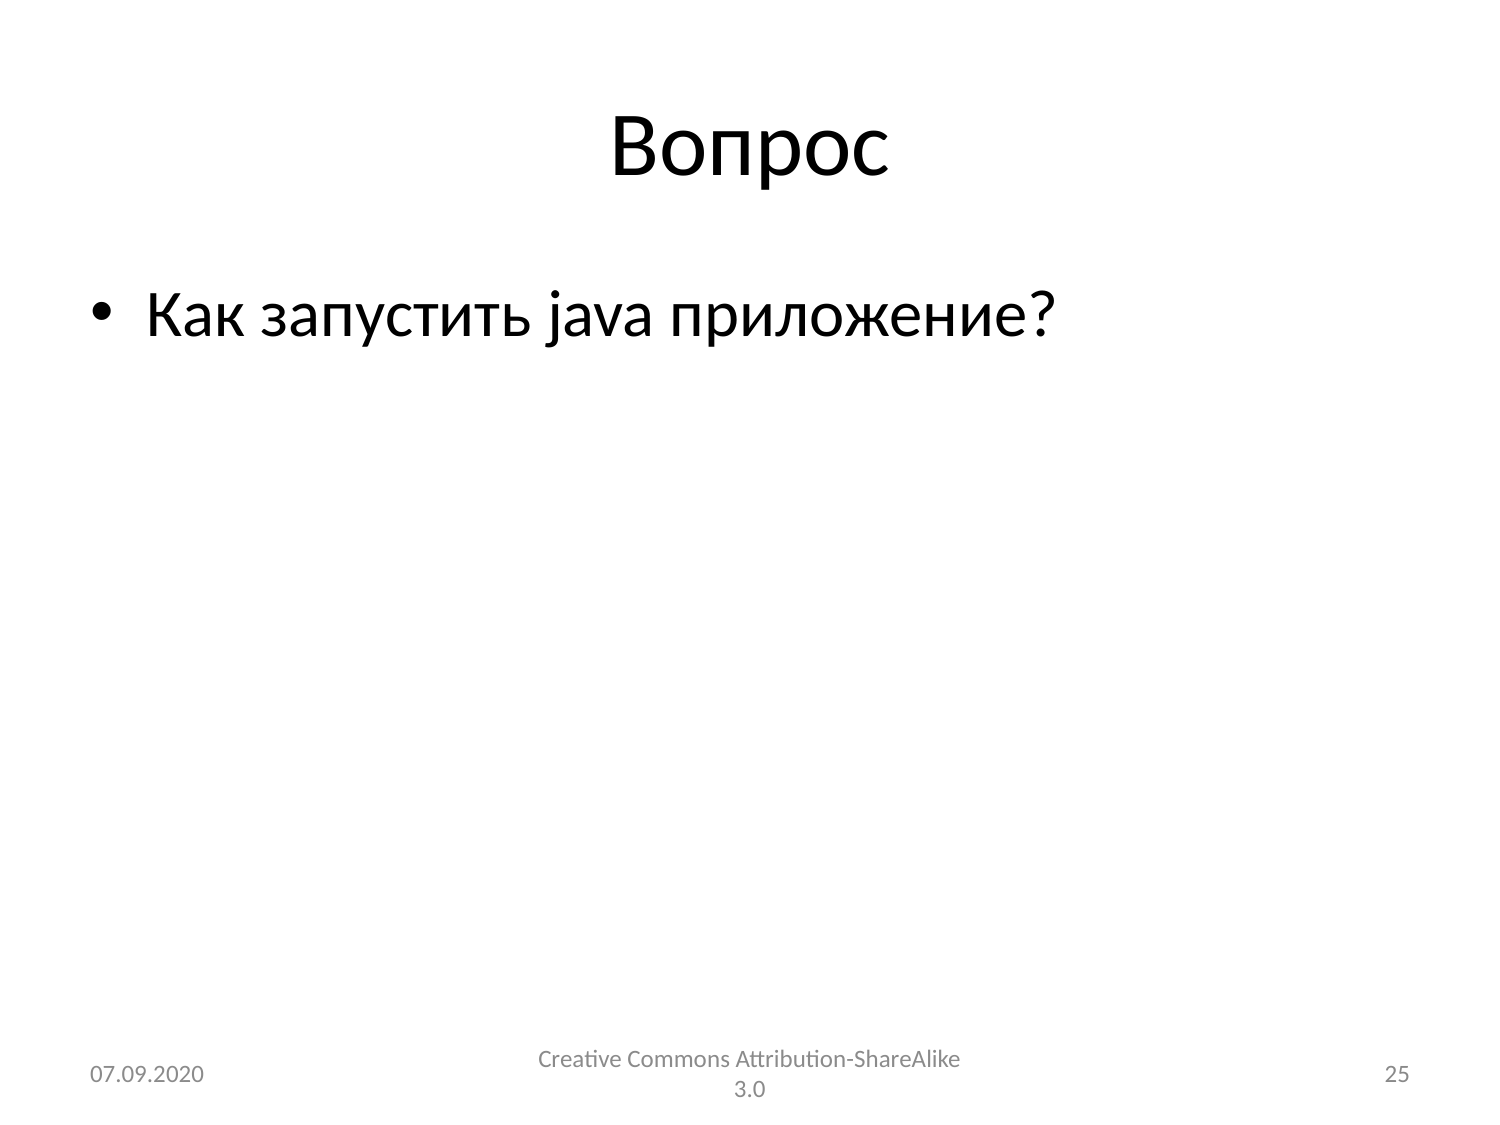

# Вопрос
Как запустить java приложение?
07.09.2020
Creative Commons Attribution-ShareAlike 3.0